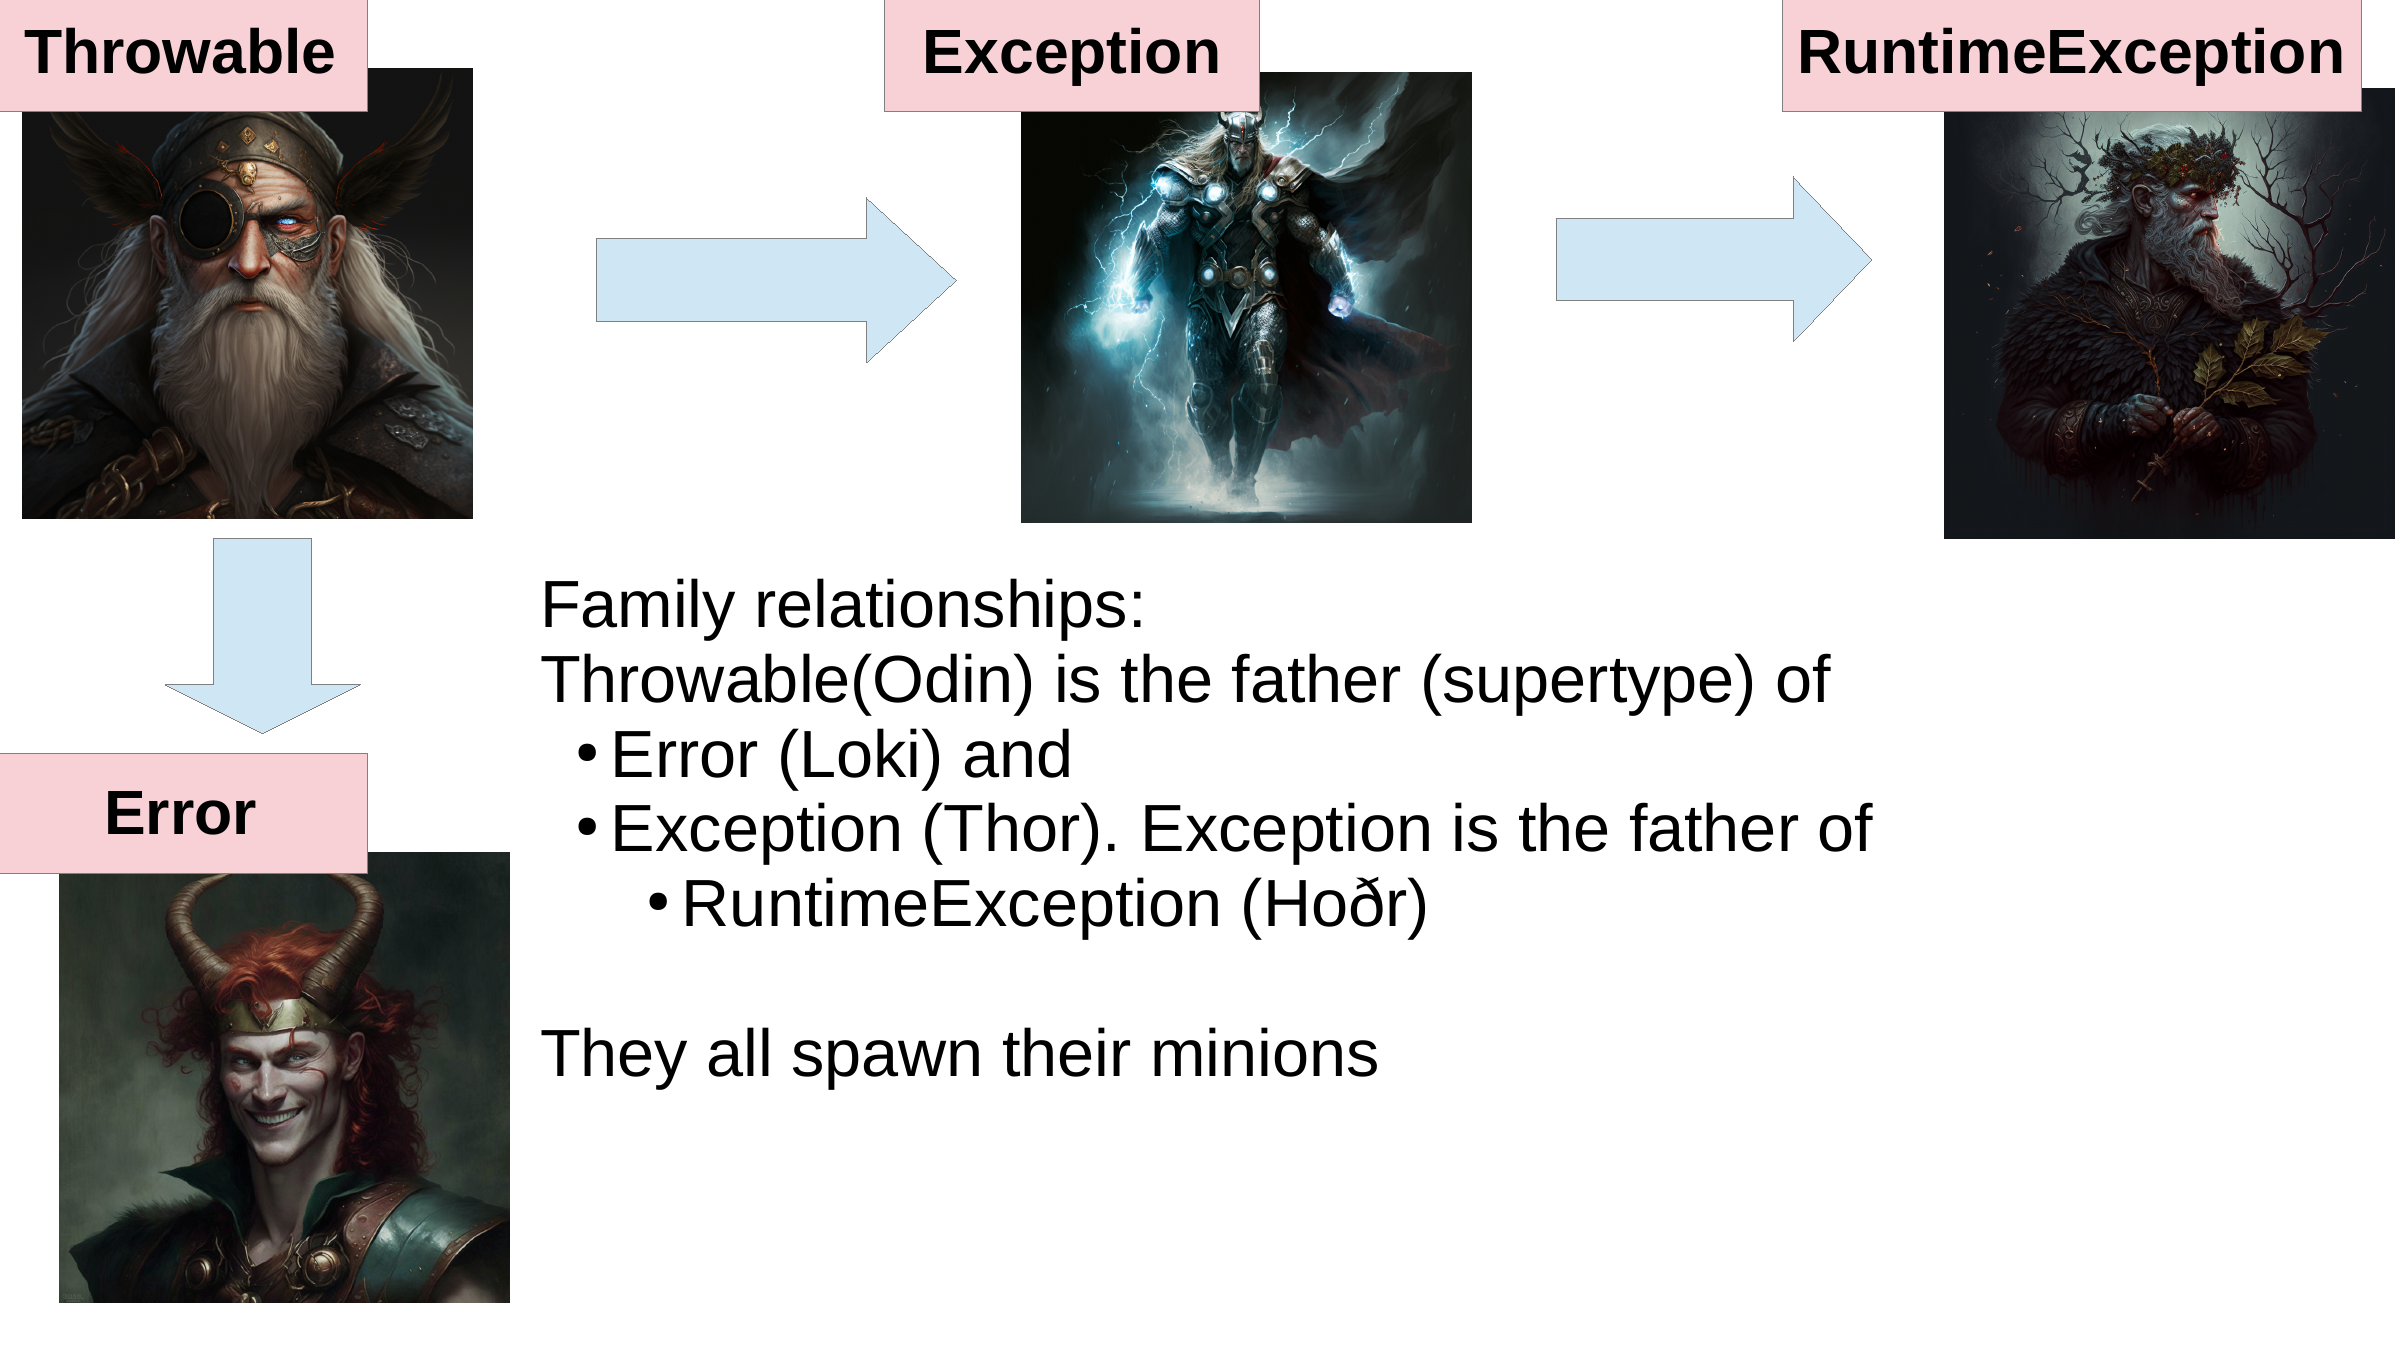

Throwable
Exception
RuntimeException
# Family relationships:
Throwable(Odin) is the father (supertype) of
Error (Loki) and
Exception (Thor). Exception is the father of
RuntimeException (Hoðr)
They all spawn their minions
Error